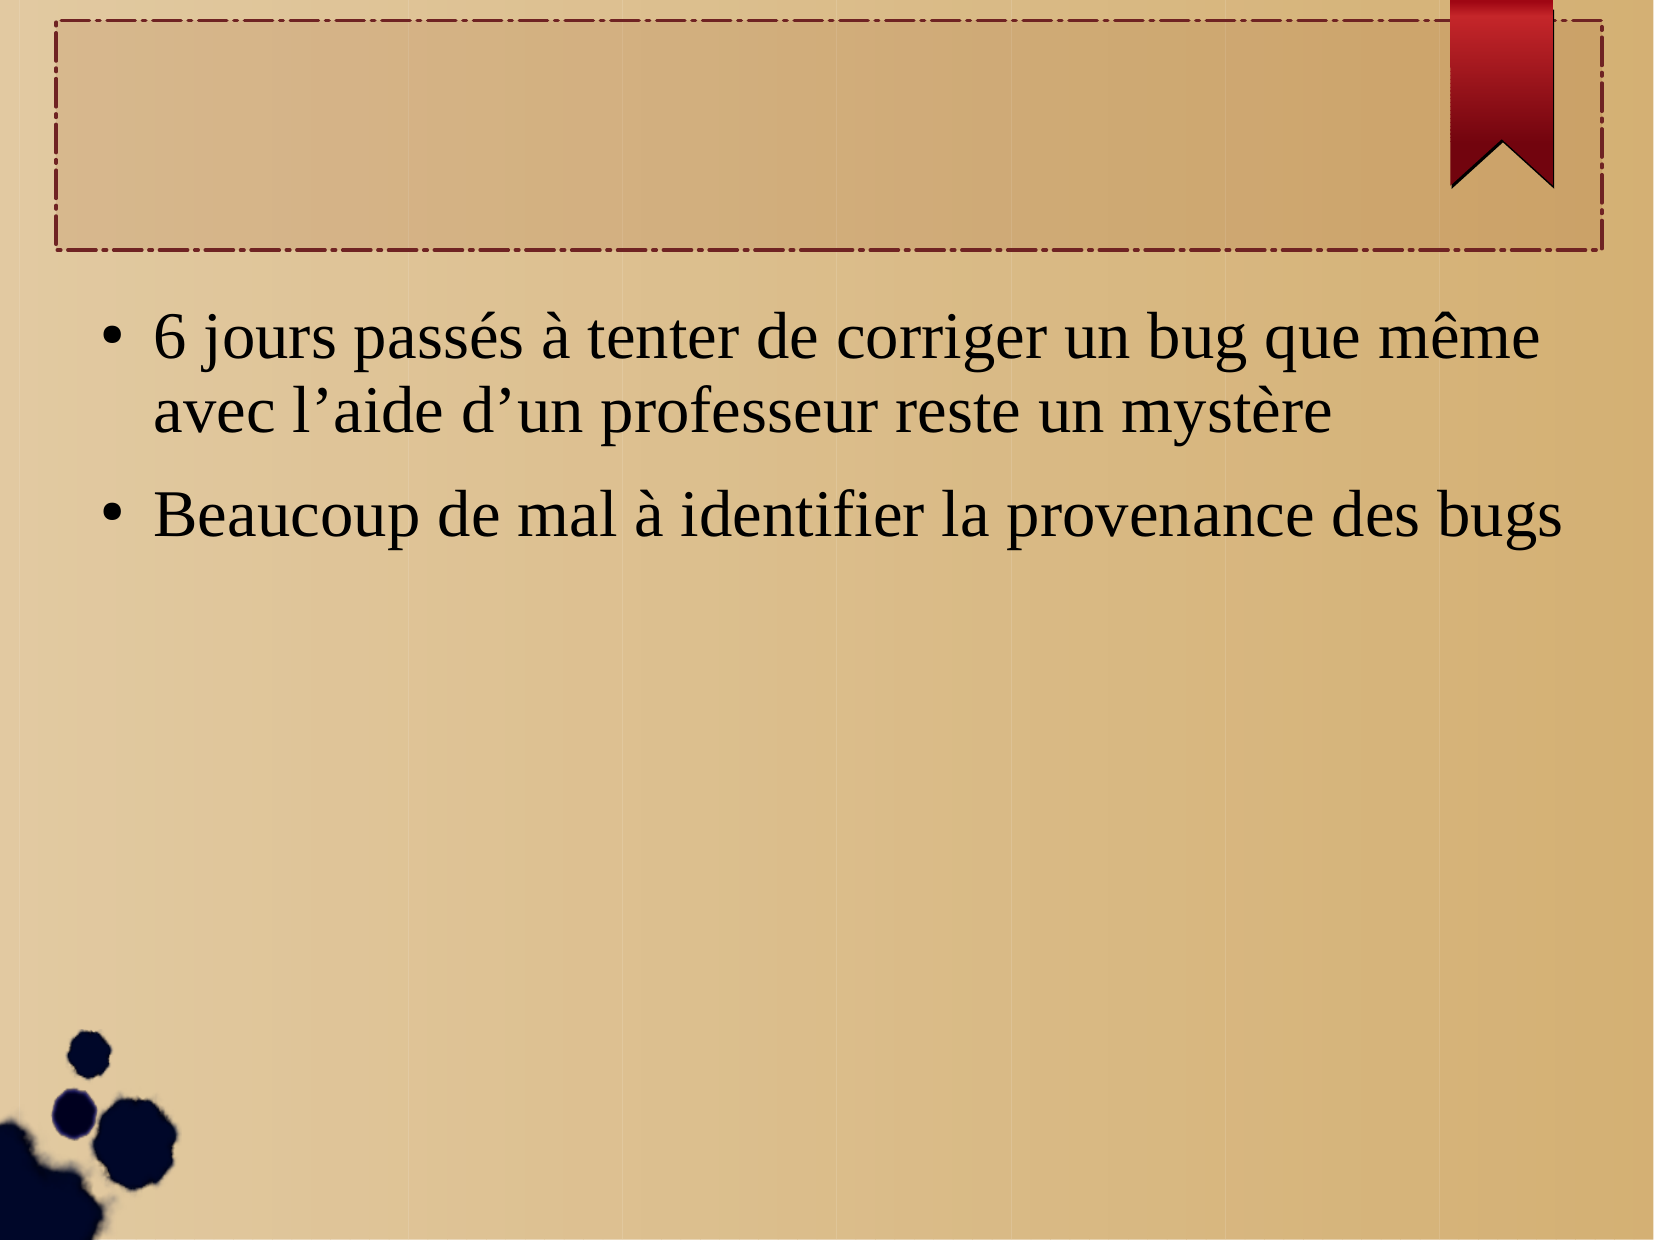

# 6 jours passés à tenter de corriger un bug que même avec l’aide d’un professeur reste un mystère
Beaucoup de mal à identifier la provenance des bugs